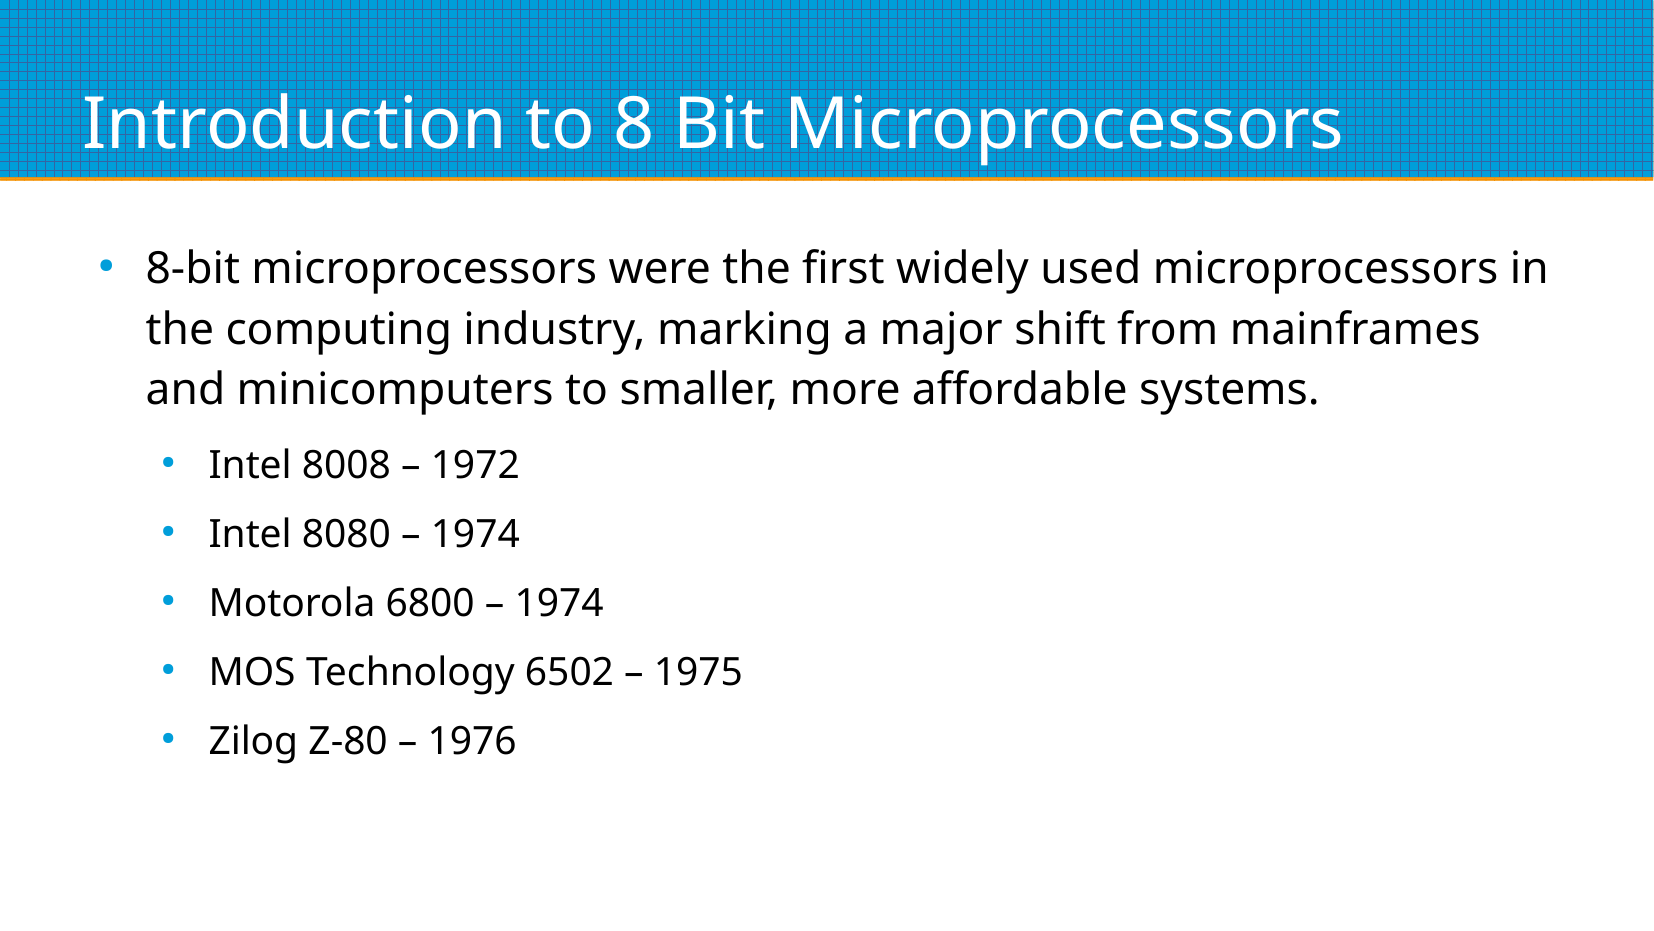

# Introduction to 8 Bit Microprocessors
8-bit microprocessors were the first widely used microprocessors in the computing industry, marking a major shift from mainframes and minicomputers to smaller, more affordable systems.
Intel 8008 – 1972
Intel 8080 – 1974
Motorola 6800 – 1974
MOS Technology 6502 – 1975
Zilog Z-80 – 1976